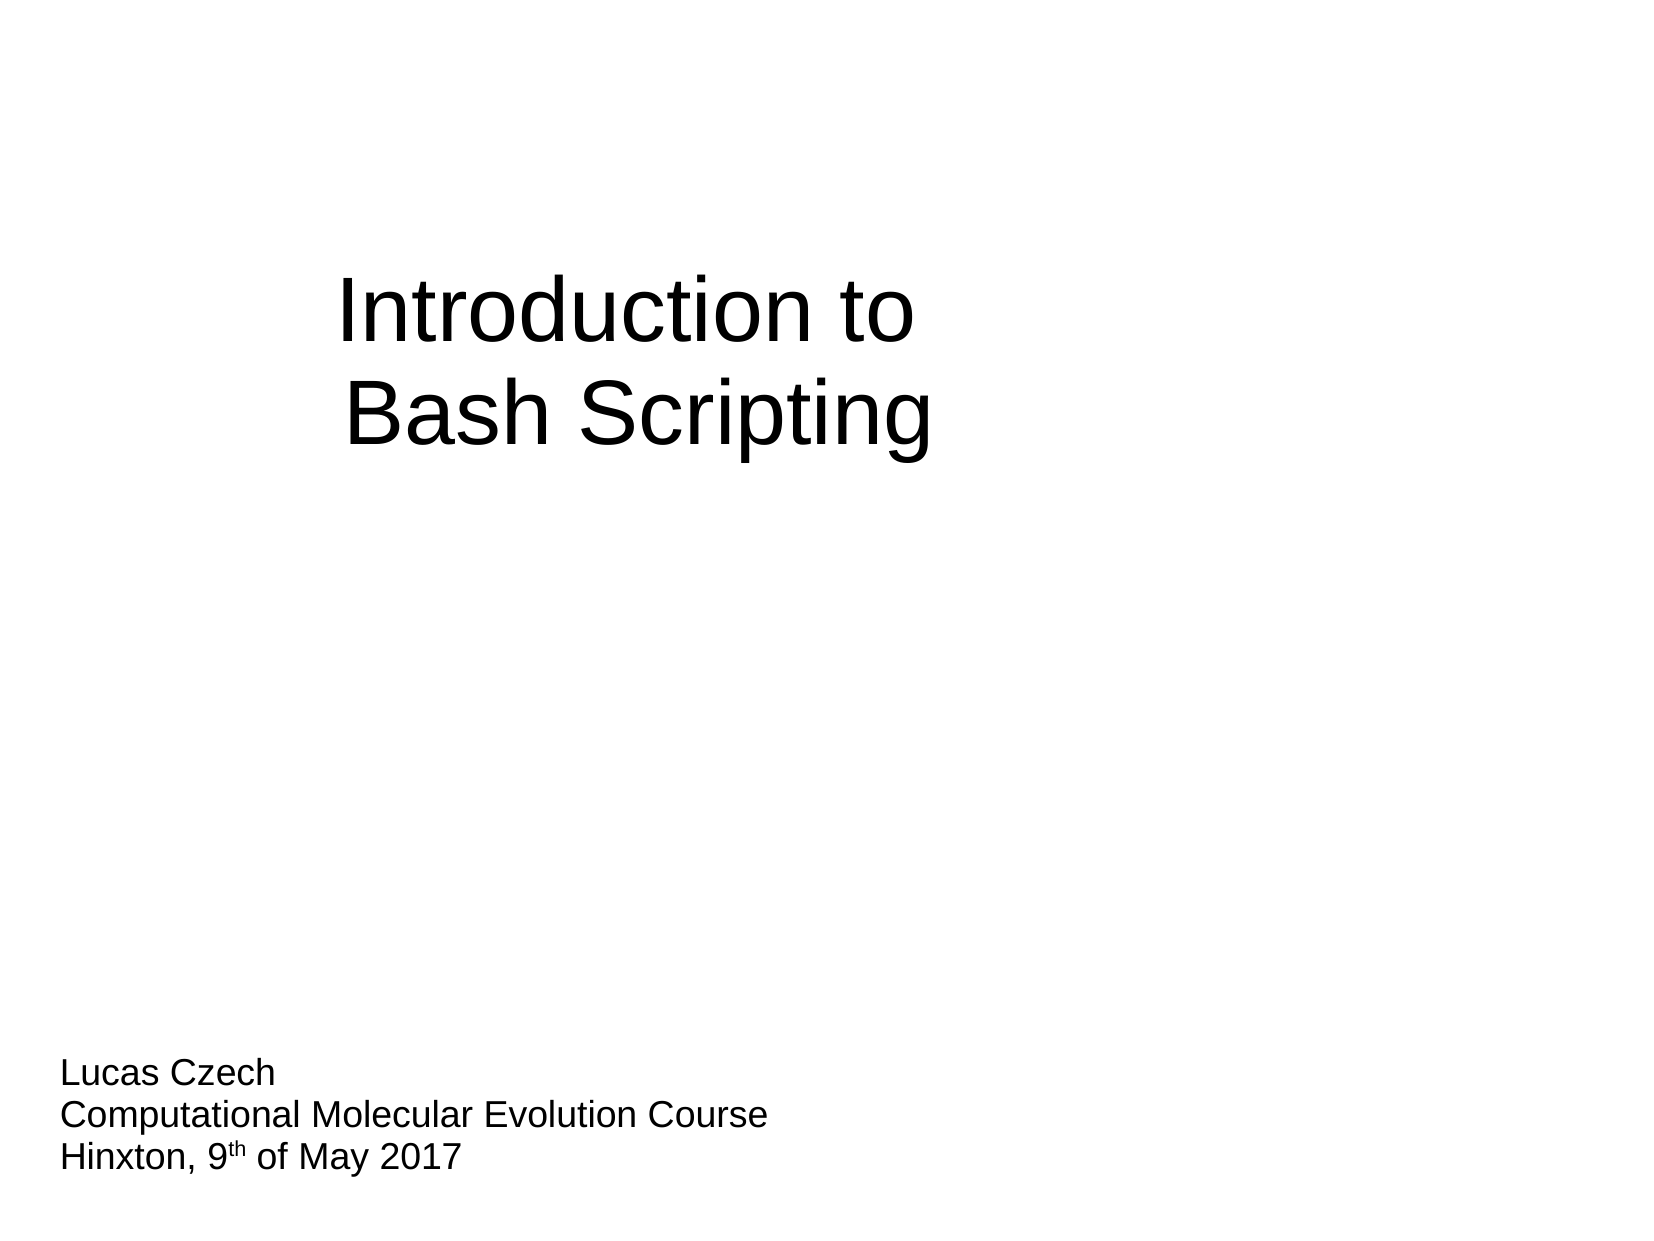

# Introduction to Bash Scripting
Lucas Czech
Computational Molecular Evolution Course
Hinxton, 9th of May 2017